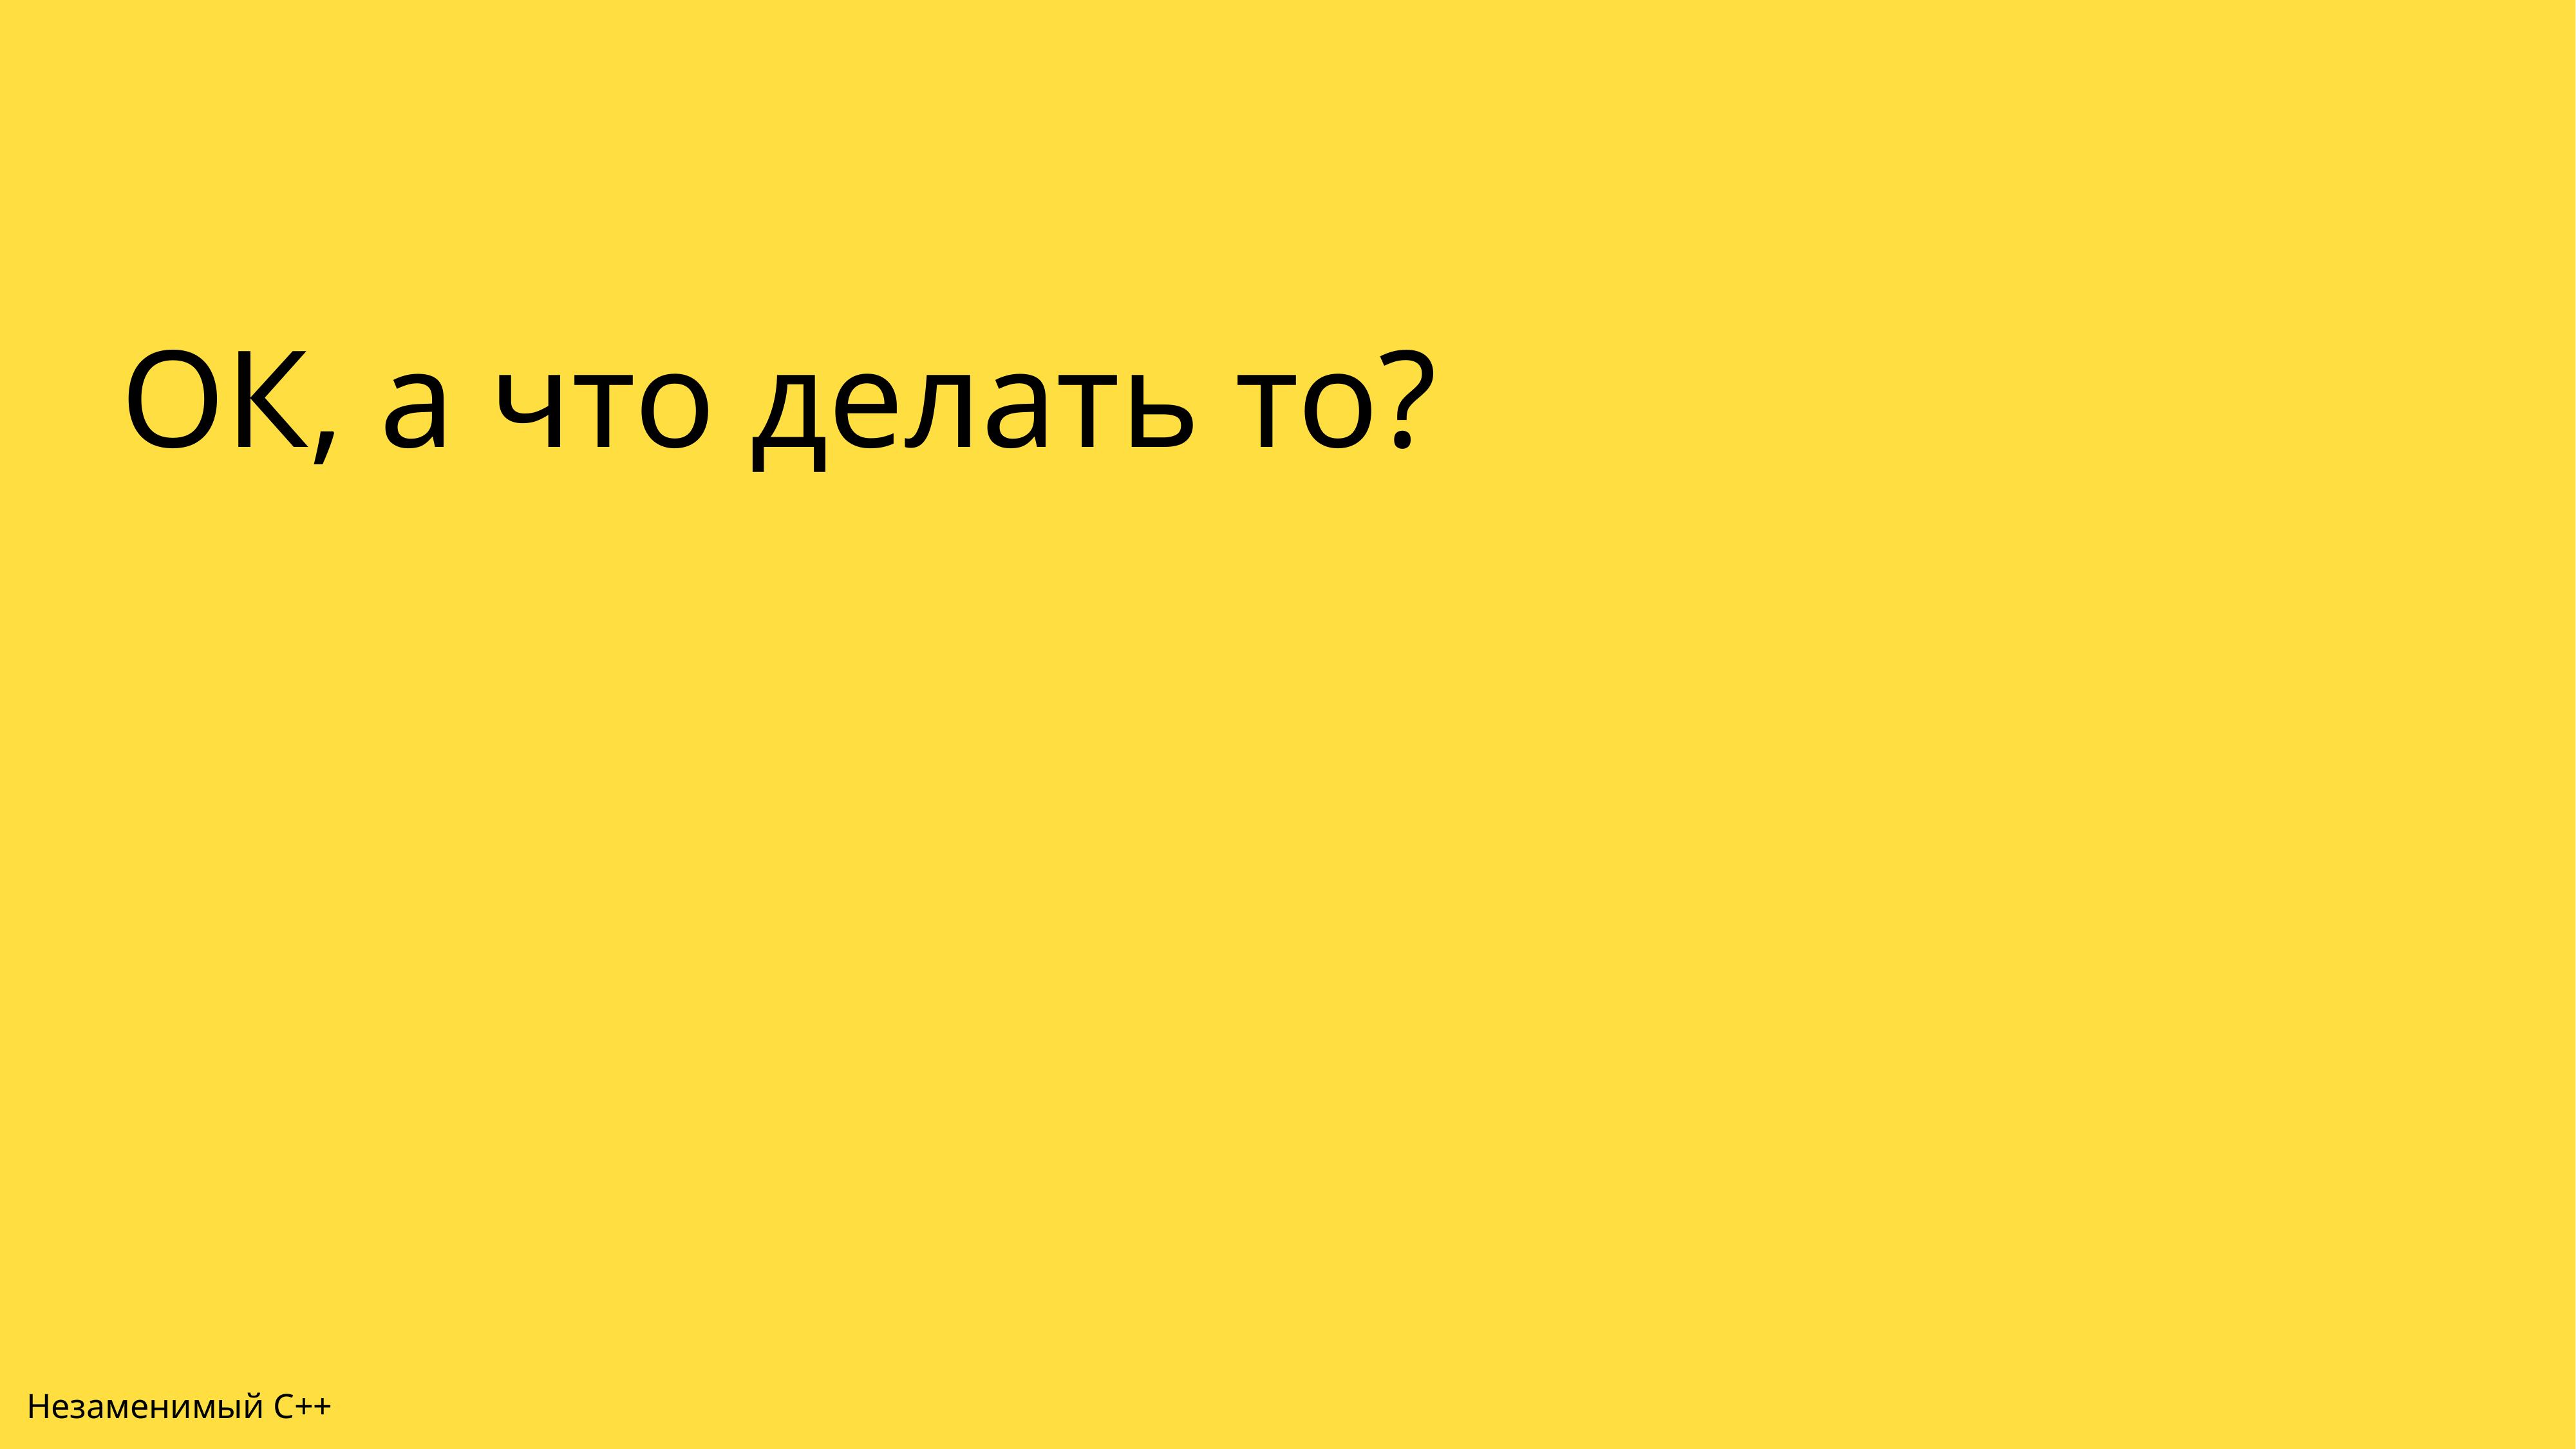

# ОК, а что делать то?
Незаменимый C++